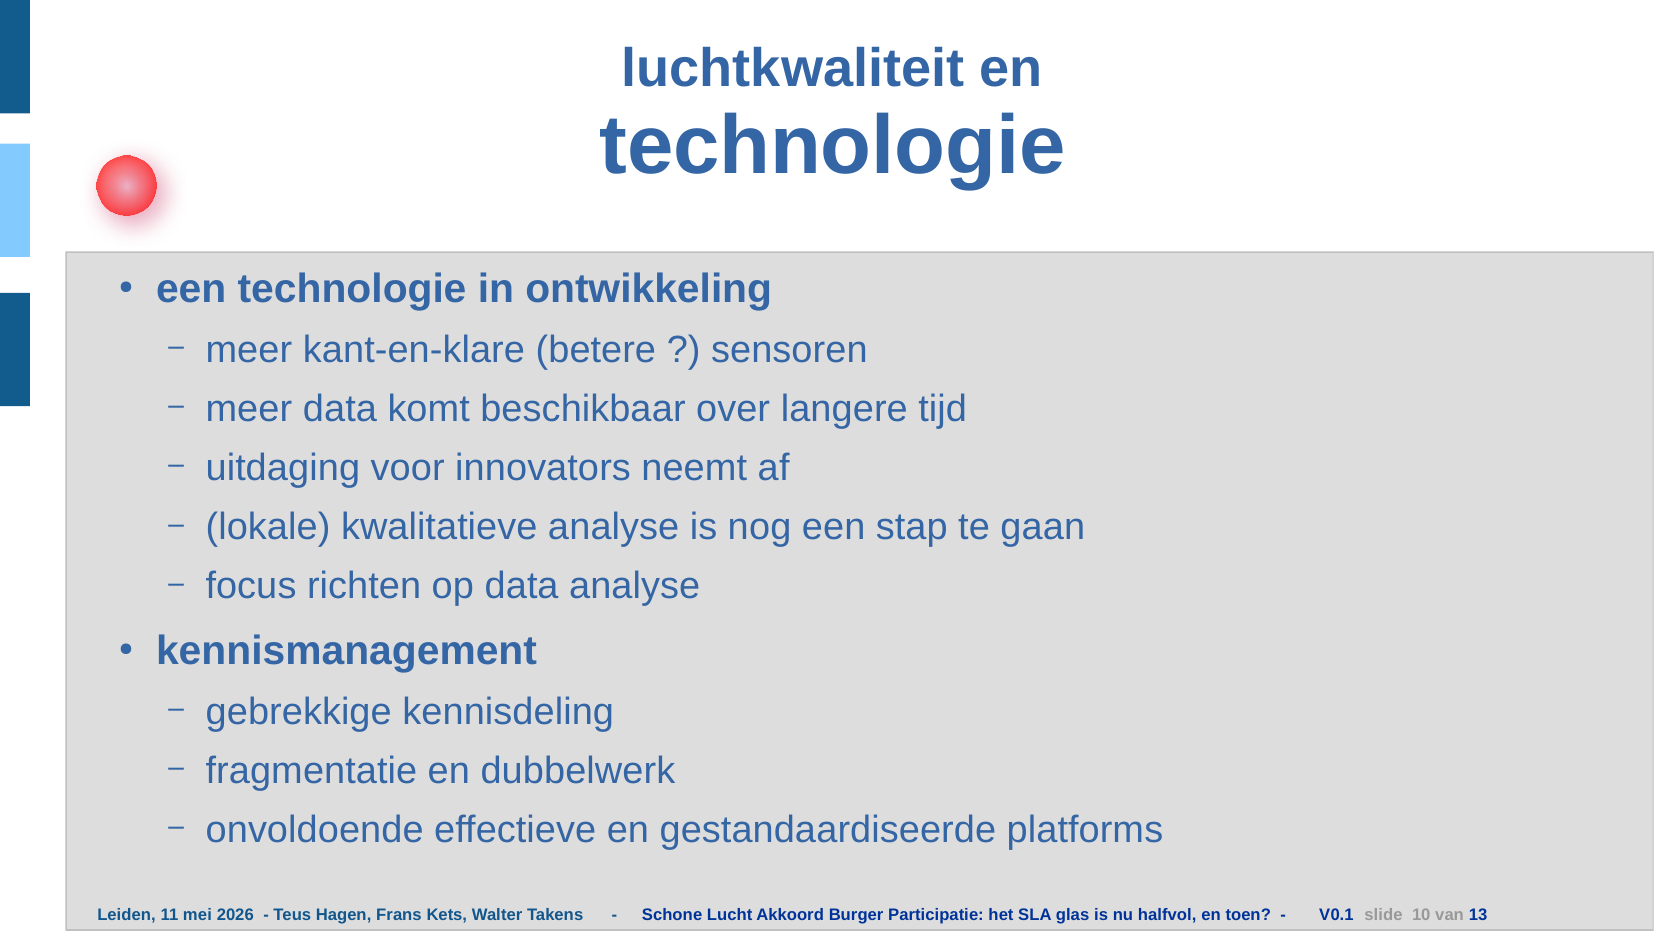

# luchtkwaliteit en technologie
een technologie in ontwikkeling
meer kant-en-klare (betere ?) sensoren
meer data komt beschikbaar over langere tijd
uitdaging voor innovators neemt af
(lokale) kwalitatieve analyse is nog een stap te gaan
focus richten op data analyse
kennismanagement
gebrekkige kennisdeling
fragmentatie en dubbelwerk
onvoldoende effectieve en gestandaardiseerde platforms